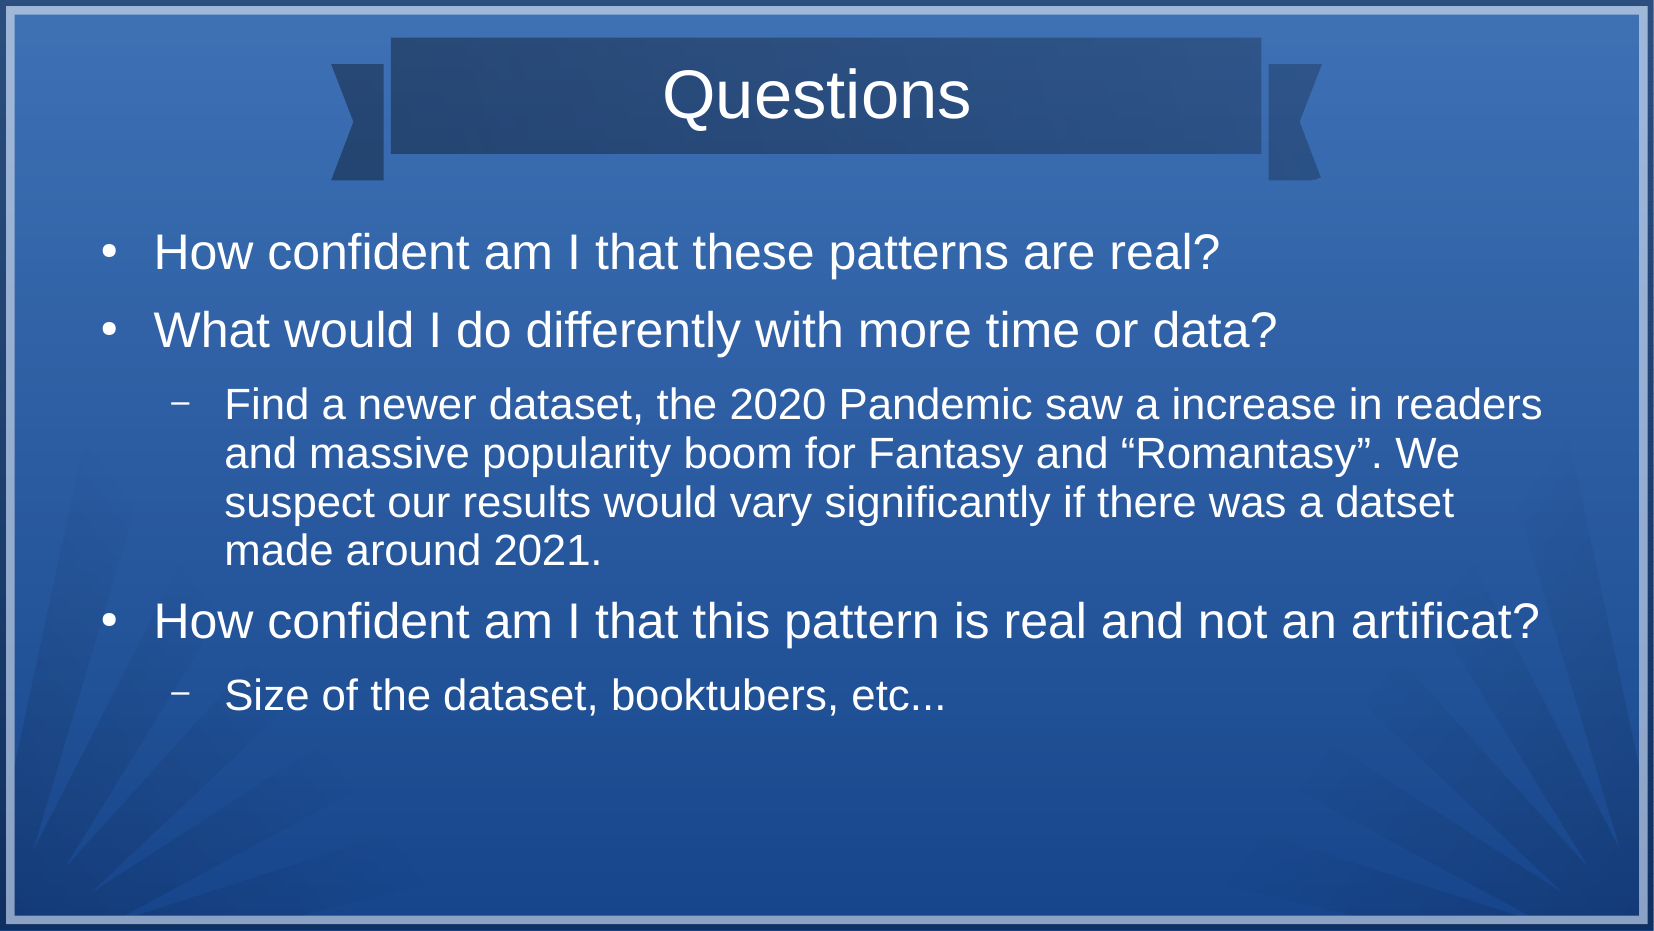

# Questions
How confident am I that these patterns are real?
What would I do differently with more time or data?
Find a newer dataset, the 2020 Pandemic saw a increase in readers and massive popularity boom for Fantasy and “Romantasy”. We suspect our results would vary significantly if there was a datset made around 2021.
How confident am I that this pattern is real and not an artificat?
Size of the dataset, booktubers, etc...